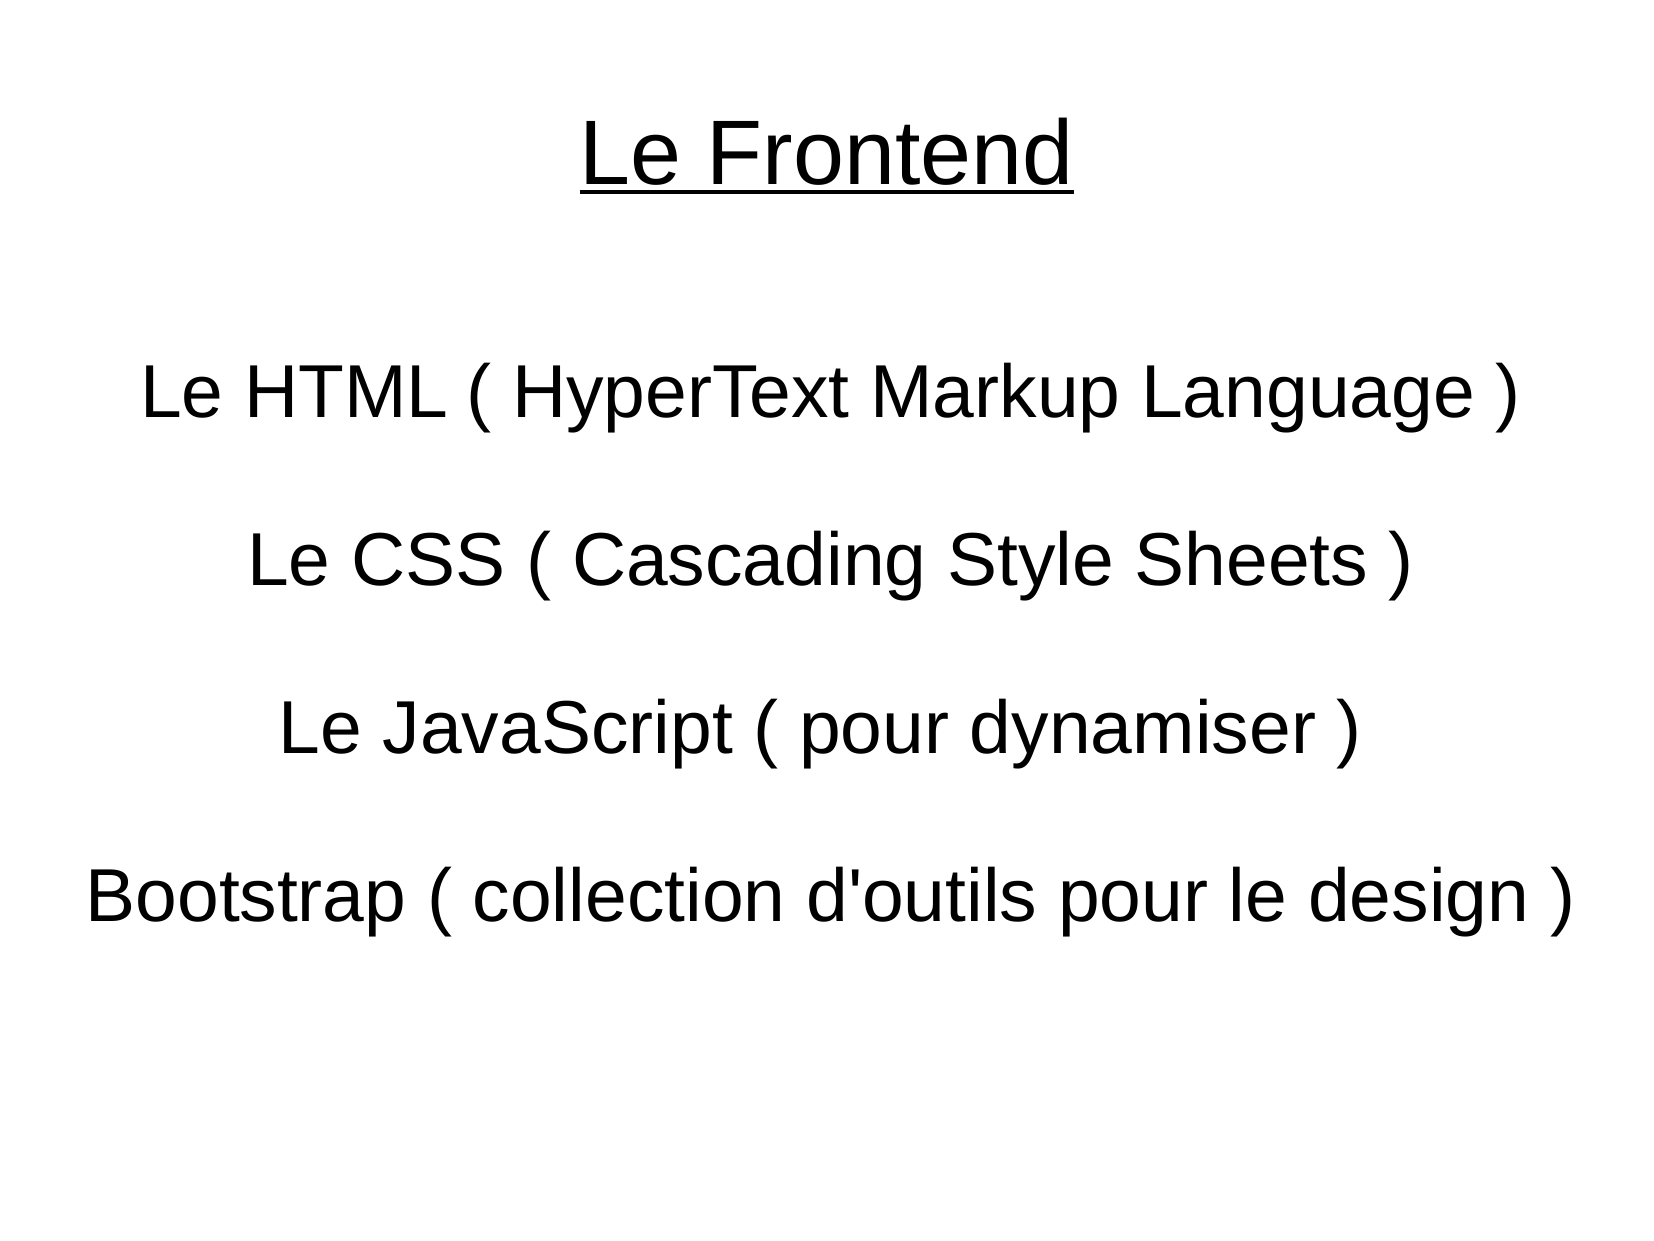

# Le Frontend
Le HTML ( HyperText Markup Language )
Le CSS ( Cascading Style Sheets )
Le JavaScript ( pour dynamiser )
Bootstrap ( collection d'outils pour le design )